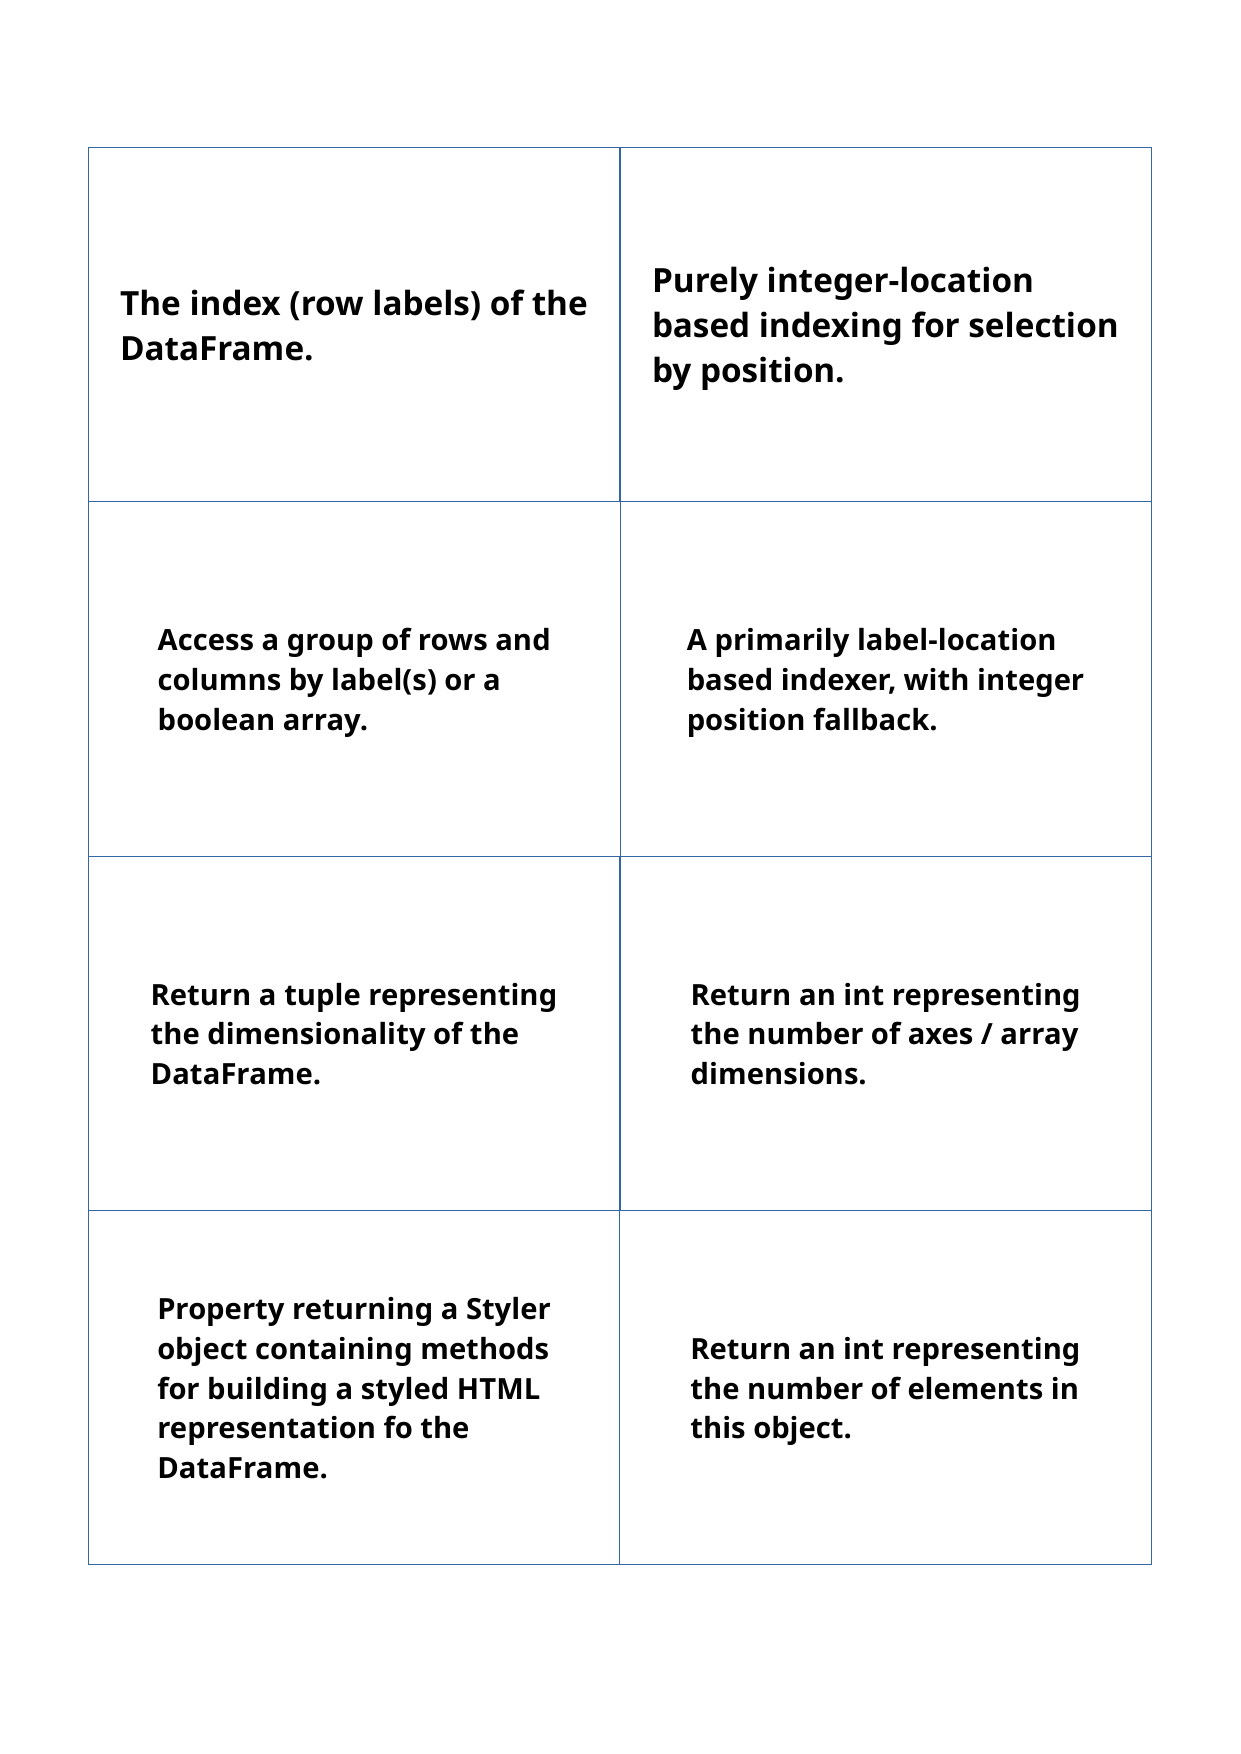

The index (row labels) of the
DataFrame.
Purely integer-location
based indexing for selection
by position.
Access a group of rows and
columns by label(s) or a
boolean array.
A primarily label-location
based indexer, with integer
position fallback.
Return a tuple representing
the dimensionality of the
DataFrame.
Return an int representing
the number of axes / array
dimensions.
Property returning a Styler
object containing methods
for building a styled HTML
representation fo the
DataFrame.
Return an int representing
the number of elements in
this object.